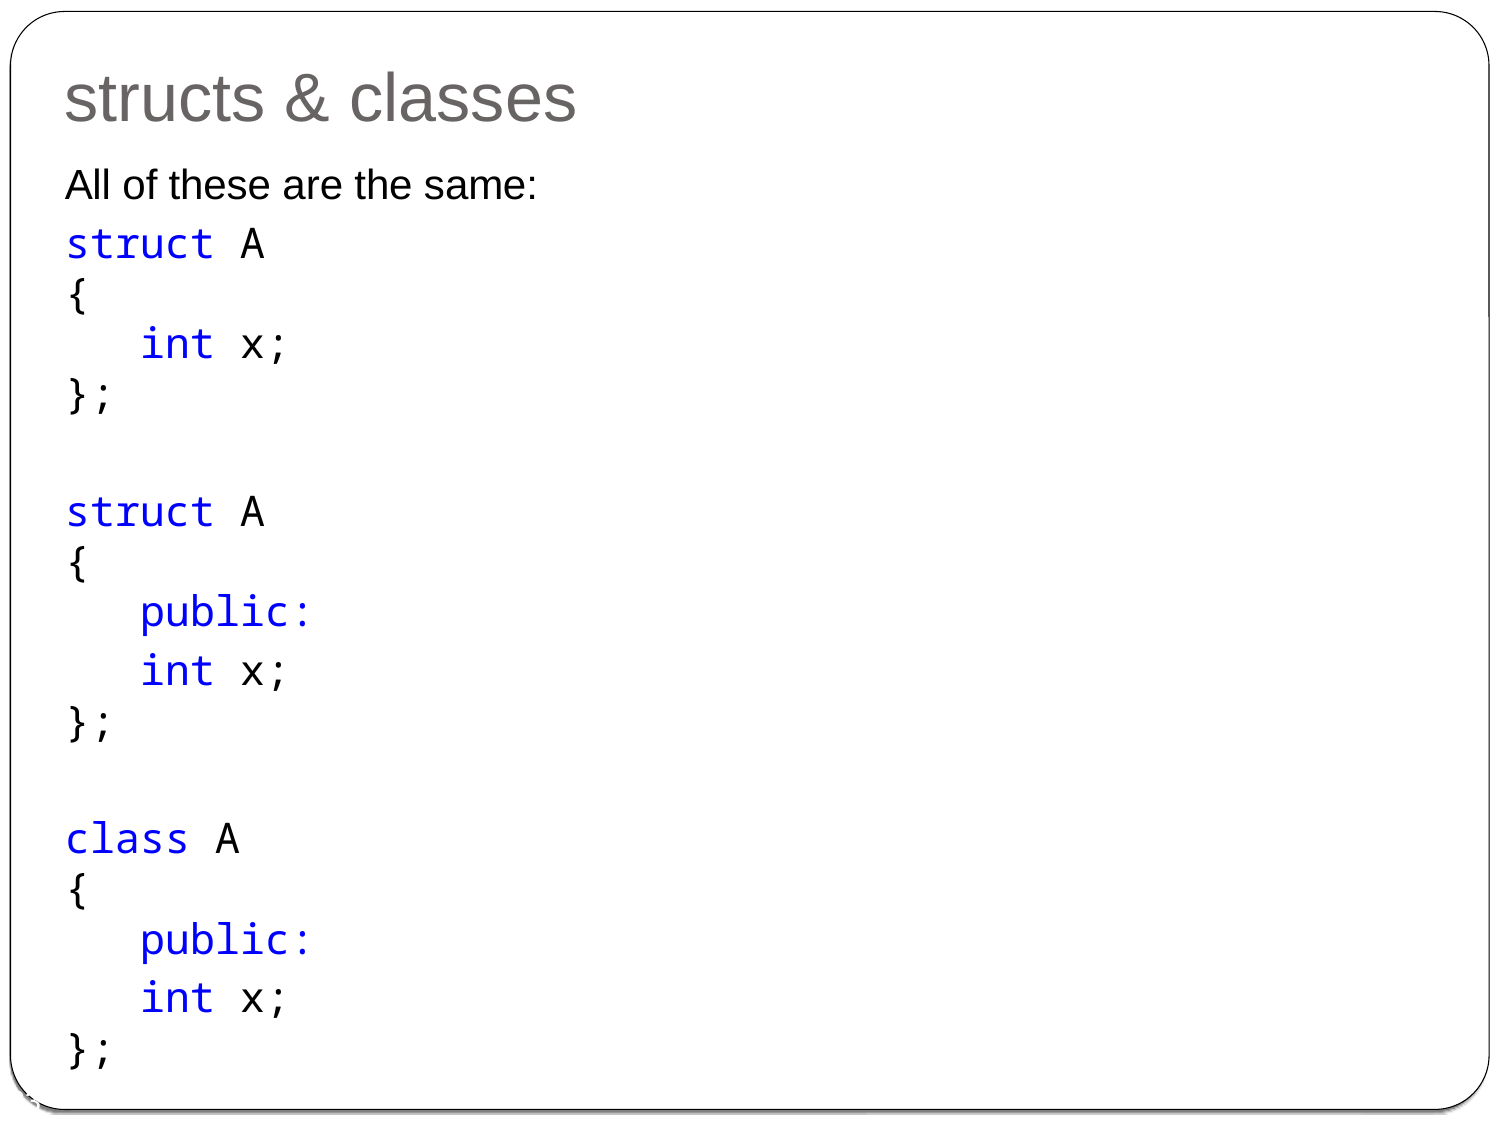

# structs & classes
All of these are the same:
struct A
{
   int x;
};
struct A
{
   public:
 int x;
};
class A
{
   public:
 int x;
};